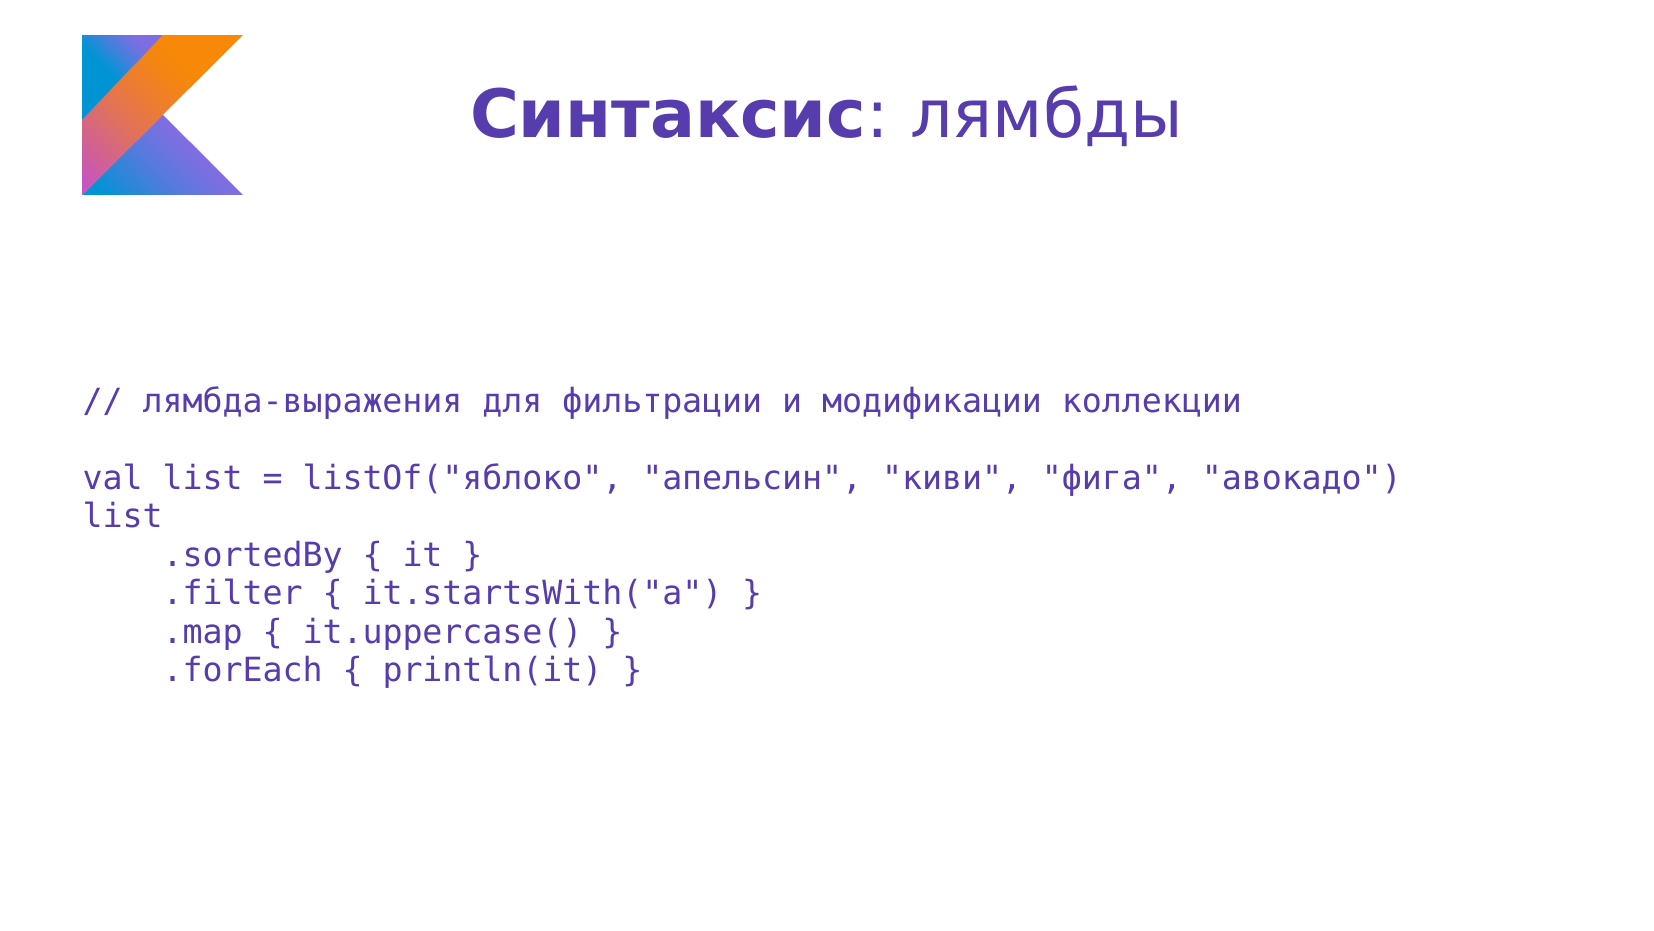

# Синтаксис: лямбды
// лямбда-выражения для фильтрации и модификации коллекции
val list = listOf("яблоко", "апельсин", "киви", "фига", "авокадо")
list
 .sortedBy { it }
 .filter { it.startsWith("а") }
 .map { it.uppercase() }
 .forEach { println(it) }